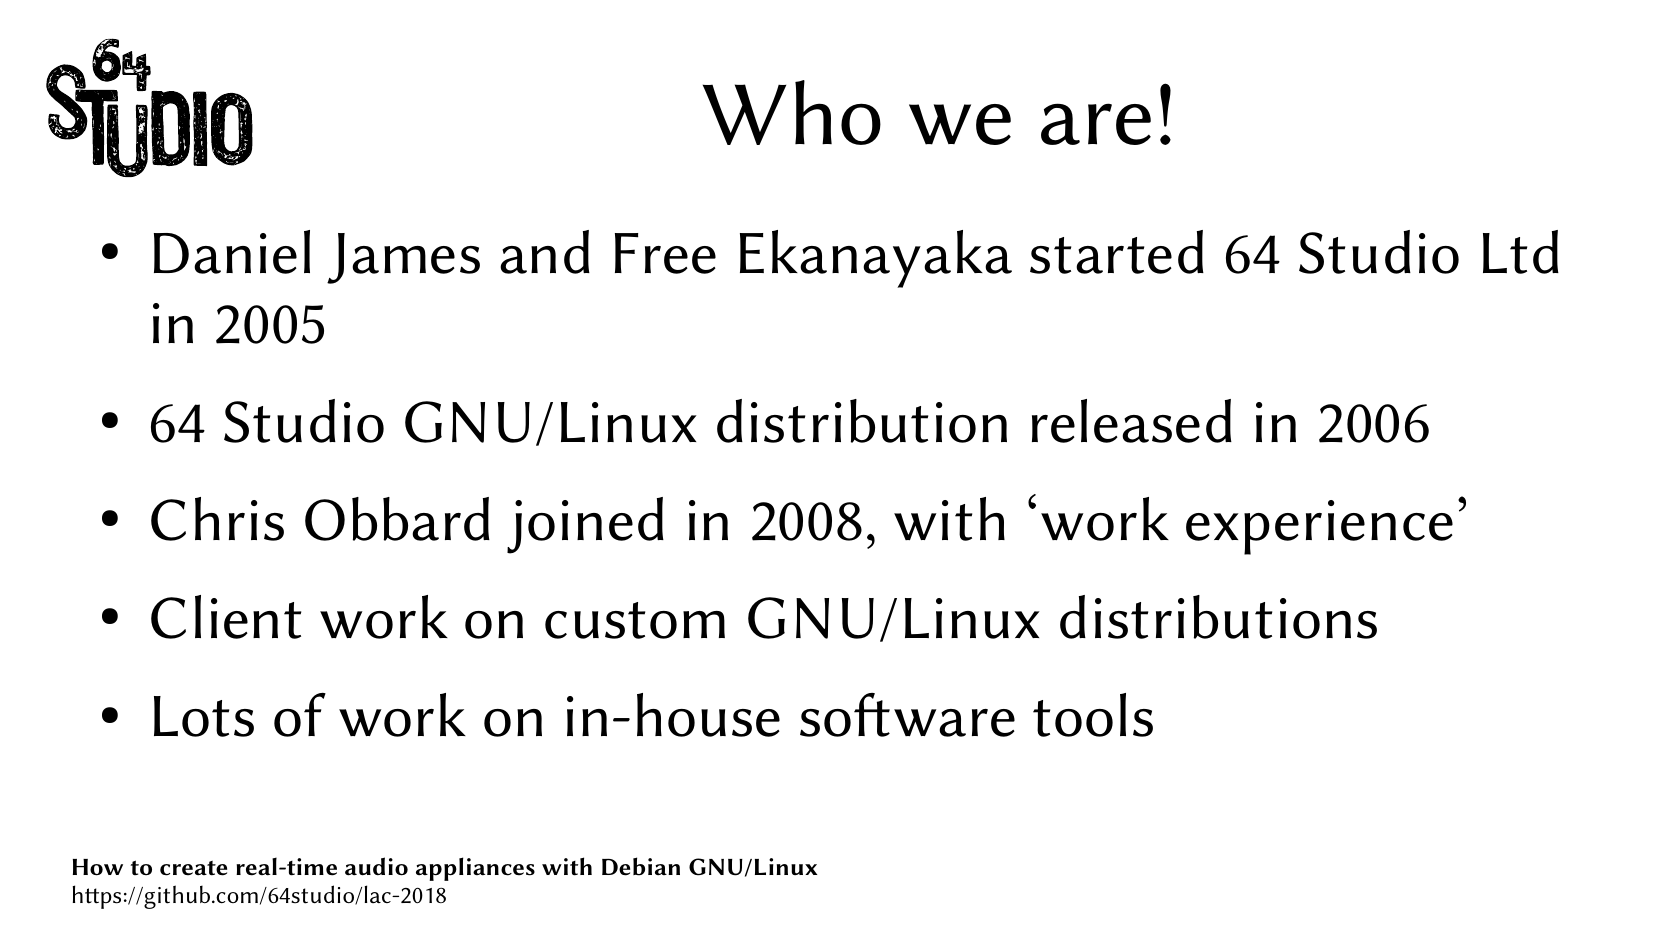

# Who we are!
Daniel James and Free Ekanayaka started 64 Studio Ltd in 2005
64 Studio GNU/Linux distribution released in 2006
Chris Obbard joined in 2008, with ‘work experience’
Client work on custom GNU/Linux distributions
Lots of work on in-house software tools